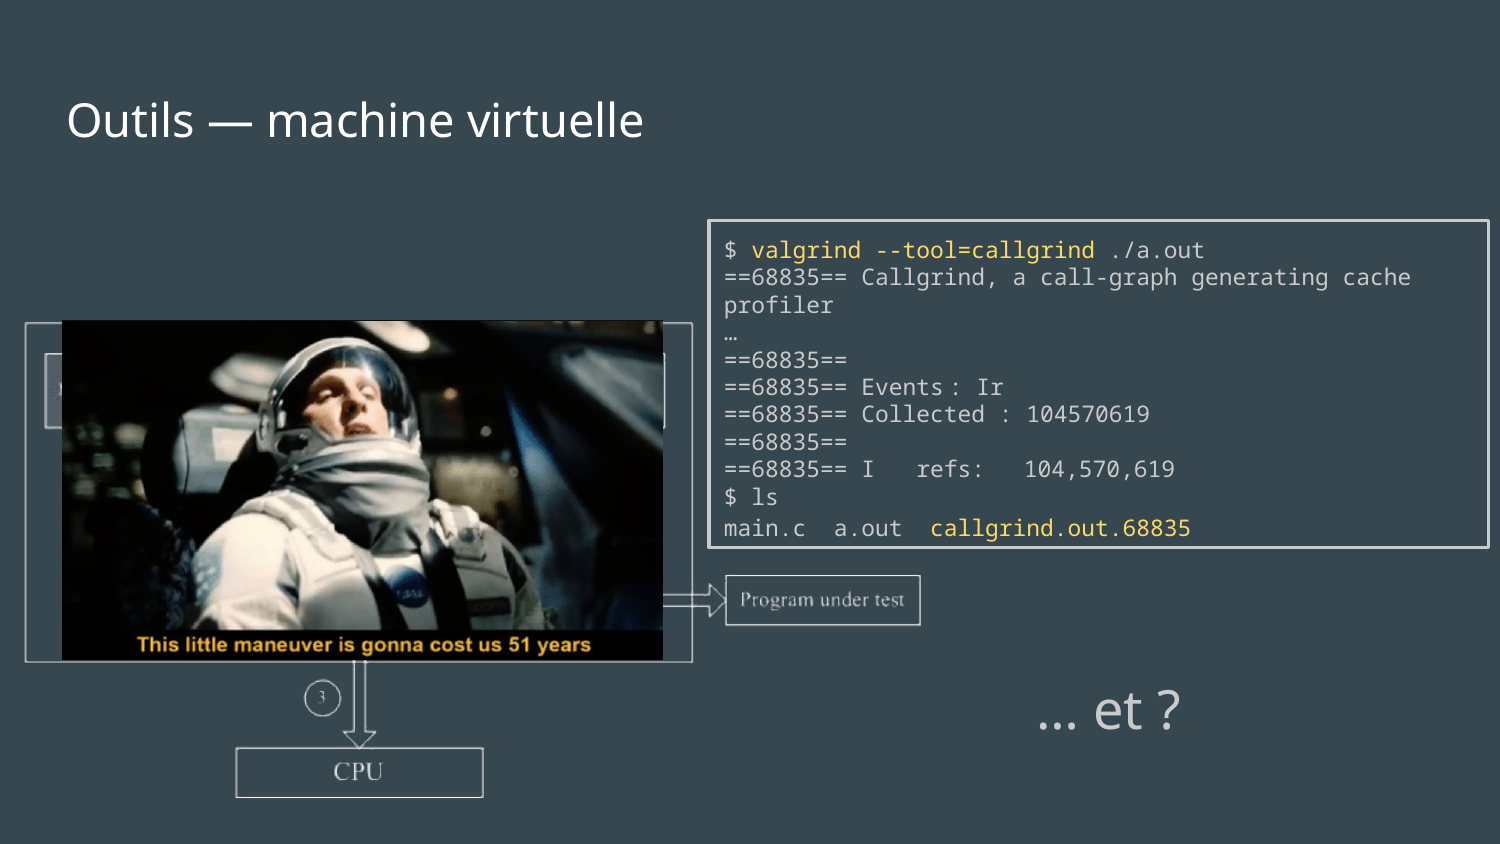

# Outils — machine virtuelle
$ valgrind --tool=callgrind ./a.out
==68835== Callgrind, a call-graph generating cache profiler
…
==68835==
==68835== Events	: Ir
==68835== Collected : 104570619
==68835==
==68835== I refs: 	104,570,619
$ ls
main.c a.out callgrind.out.68835
… et ?